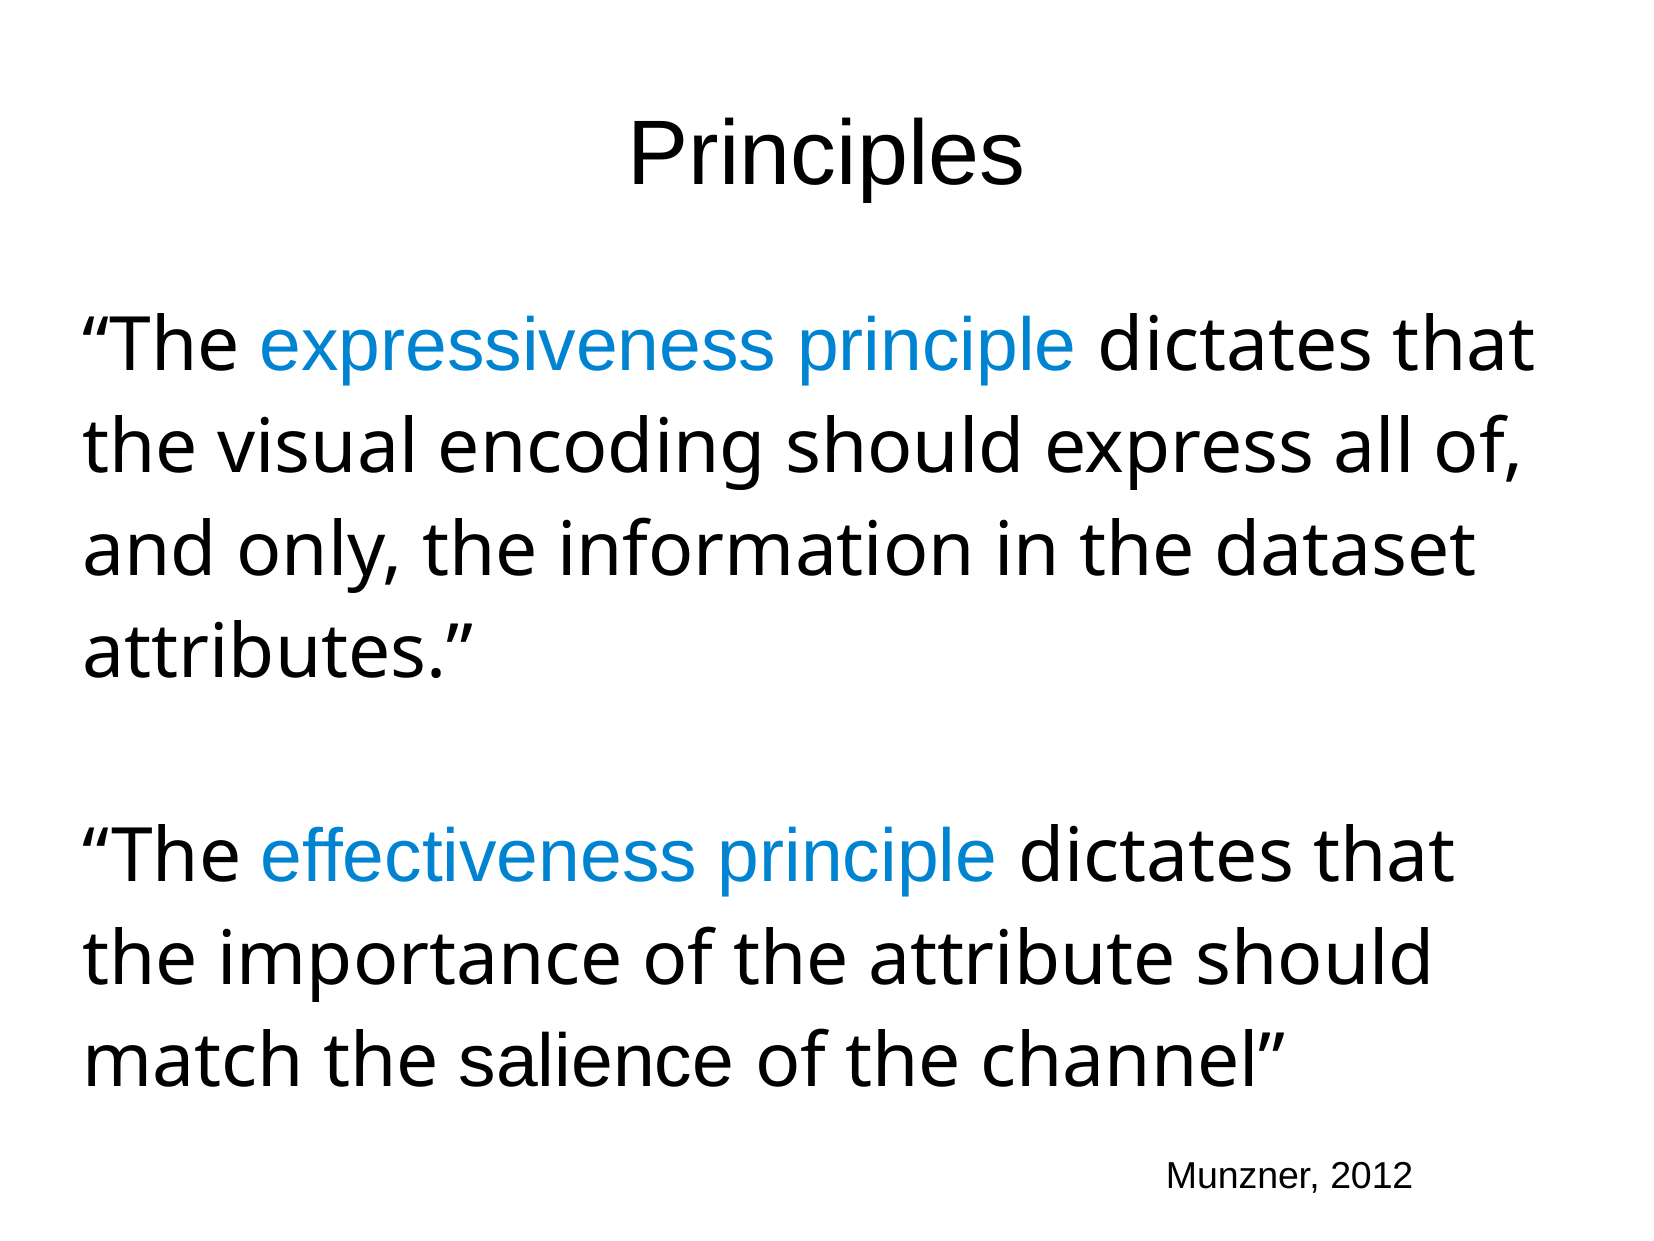

# Principles
“The expressiveness principle dictates that the visual encoding should express all of, and only, the information in the dataset attributes.”
“The effectiveness principle dictates that the importance of the attribute should match the salience of the channel”
Munzner, 2012